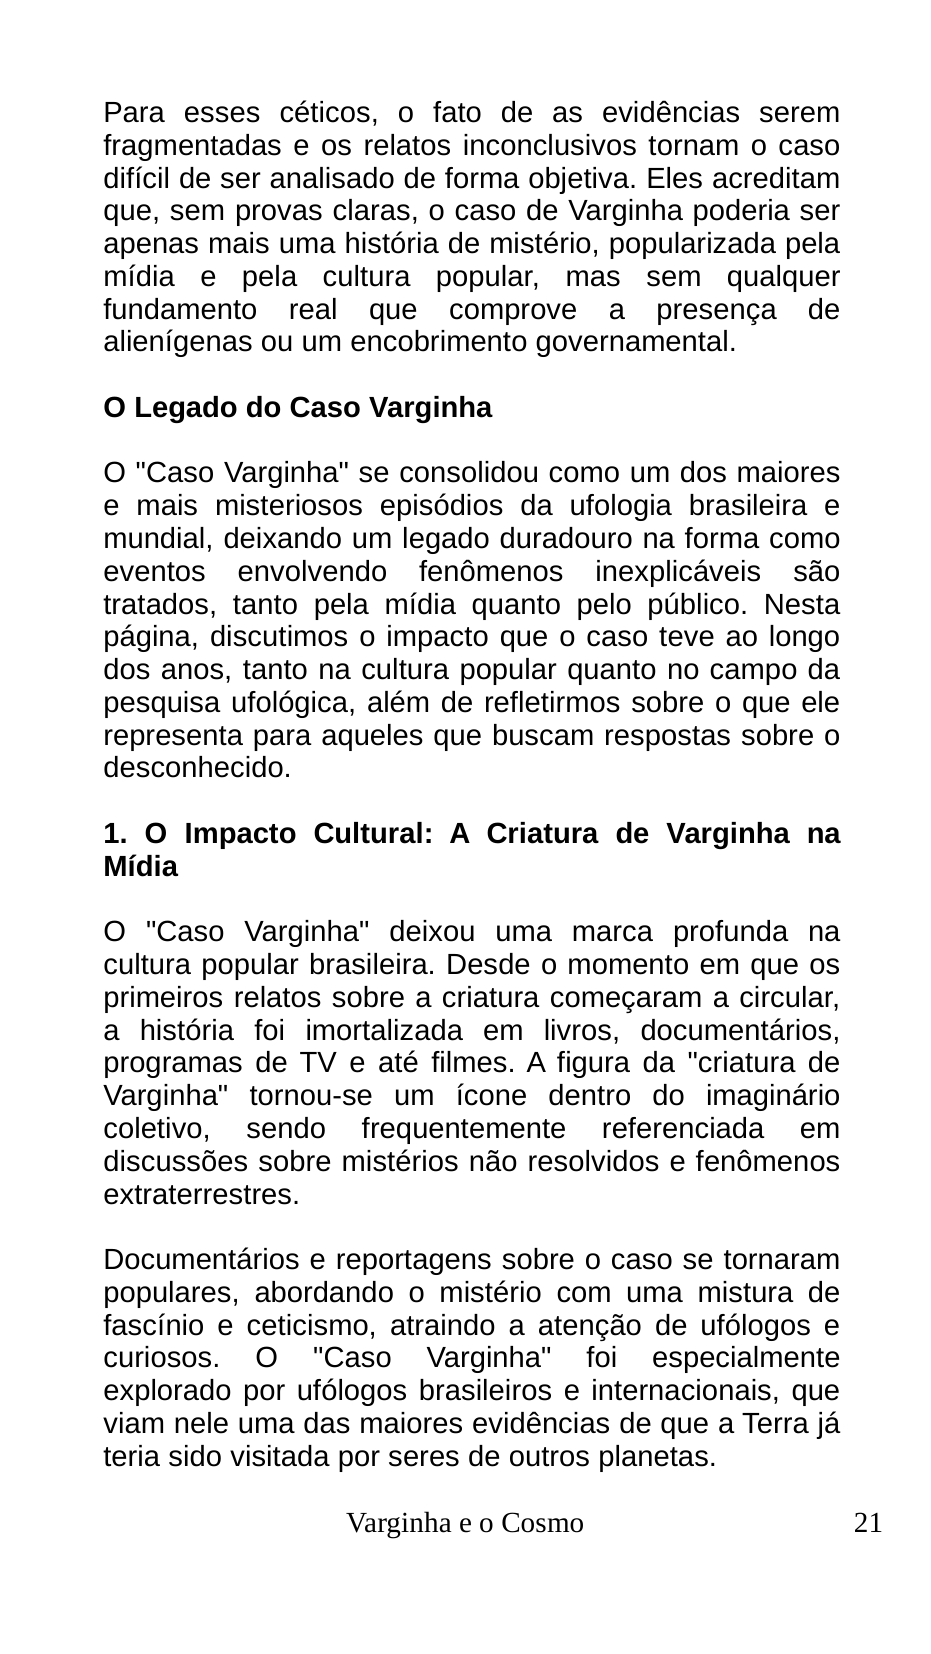

Para esses céticos, o fato de as evidências serem fragmentadas e os relatos inconclusivos tornam o caso difícil de ser analisado de forma objetiva. Eles acreditam que, sem provas claras, o caso de Varginha poderia ser apenas mais uma história de mistério, popularizada pela mídia e pela cultura popular, mas sem qualquer fundamento real que comprove a presença de alienígenas ou um encobrimento governamental.
O Legado do Caso Varginha
O "Caso Varginha" se consolidou como um dos maiores e mais misteriosos episódios da ufologia brasileira e mundial, deixando um legado duradouro na forma como eventos envolvendo fenômenos inexplicáveis são tratados, tanto pela mídia quanto pelo público. Nesta página, discutimos o impacto que o caso teve ao longo dos anos, tanto na cultura popular quanto no campo da pesquisa ufológica, além de refletirmos sobre o que ele representa para aqueles que buscam respostas sobre o desconhecido.
1. O Impacto Cultural: A Criatura de Varginha na Mídia
O "Caso Varginha" deixou uma marca profunda na cultura popular brasileira. Desde o momento em que os primeiros relatos sobre a criatura começaram a circular, a história foi imortalizada em livros, documentários, programas de TV e até filmes. A figura da "criatura de Varginha" tornou-se um ícone dentro do imaginário coletivo, sendo frequentemente referenciada em discussões sobre mistérios não resolvidos e fenômenos extraterrestres.
Documentários e reportagens sobre o caso se tornaram populares, abordando o mistério com uma mistura de fascínio e ceticismo, atraindo a atenção de ufólogos e curiosos. O "Caso Varginha" foi especialmente explorado por ufólogos brasileiros e internacionais, que viam nele uma das maiores evidências de que a Terra já teria sido visitada por seres de outros planetas.
Varginha e o Cosmo
21